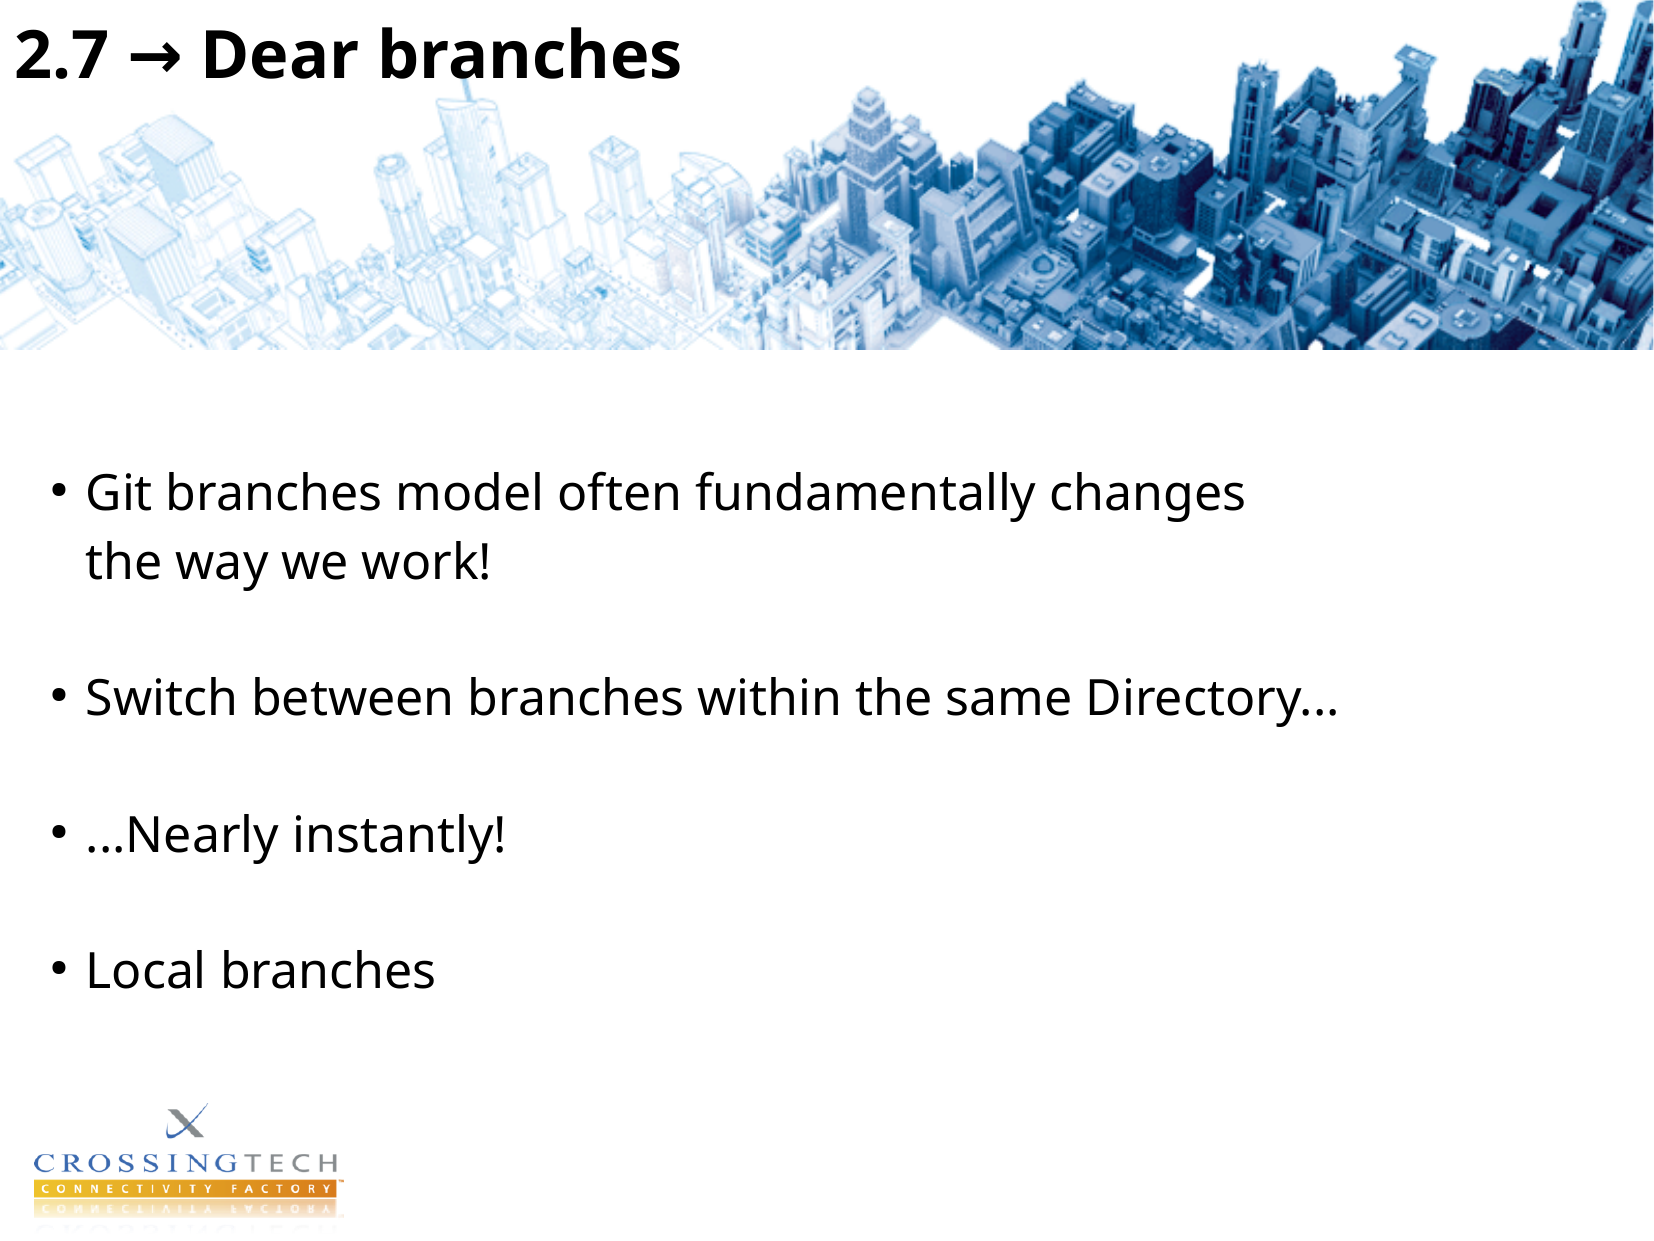

2.7 → Dear branches
Git branches model often fundamentally changes
the way we work!
Switch between branches within the same Directory...
...Nearly instantly!
Local branches